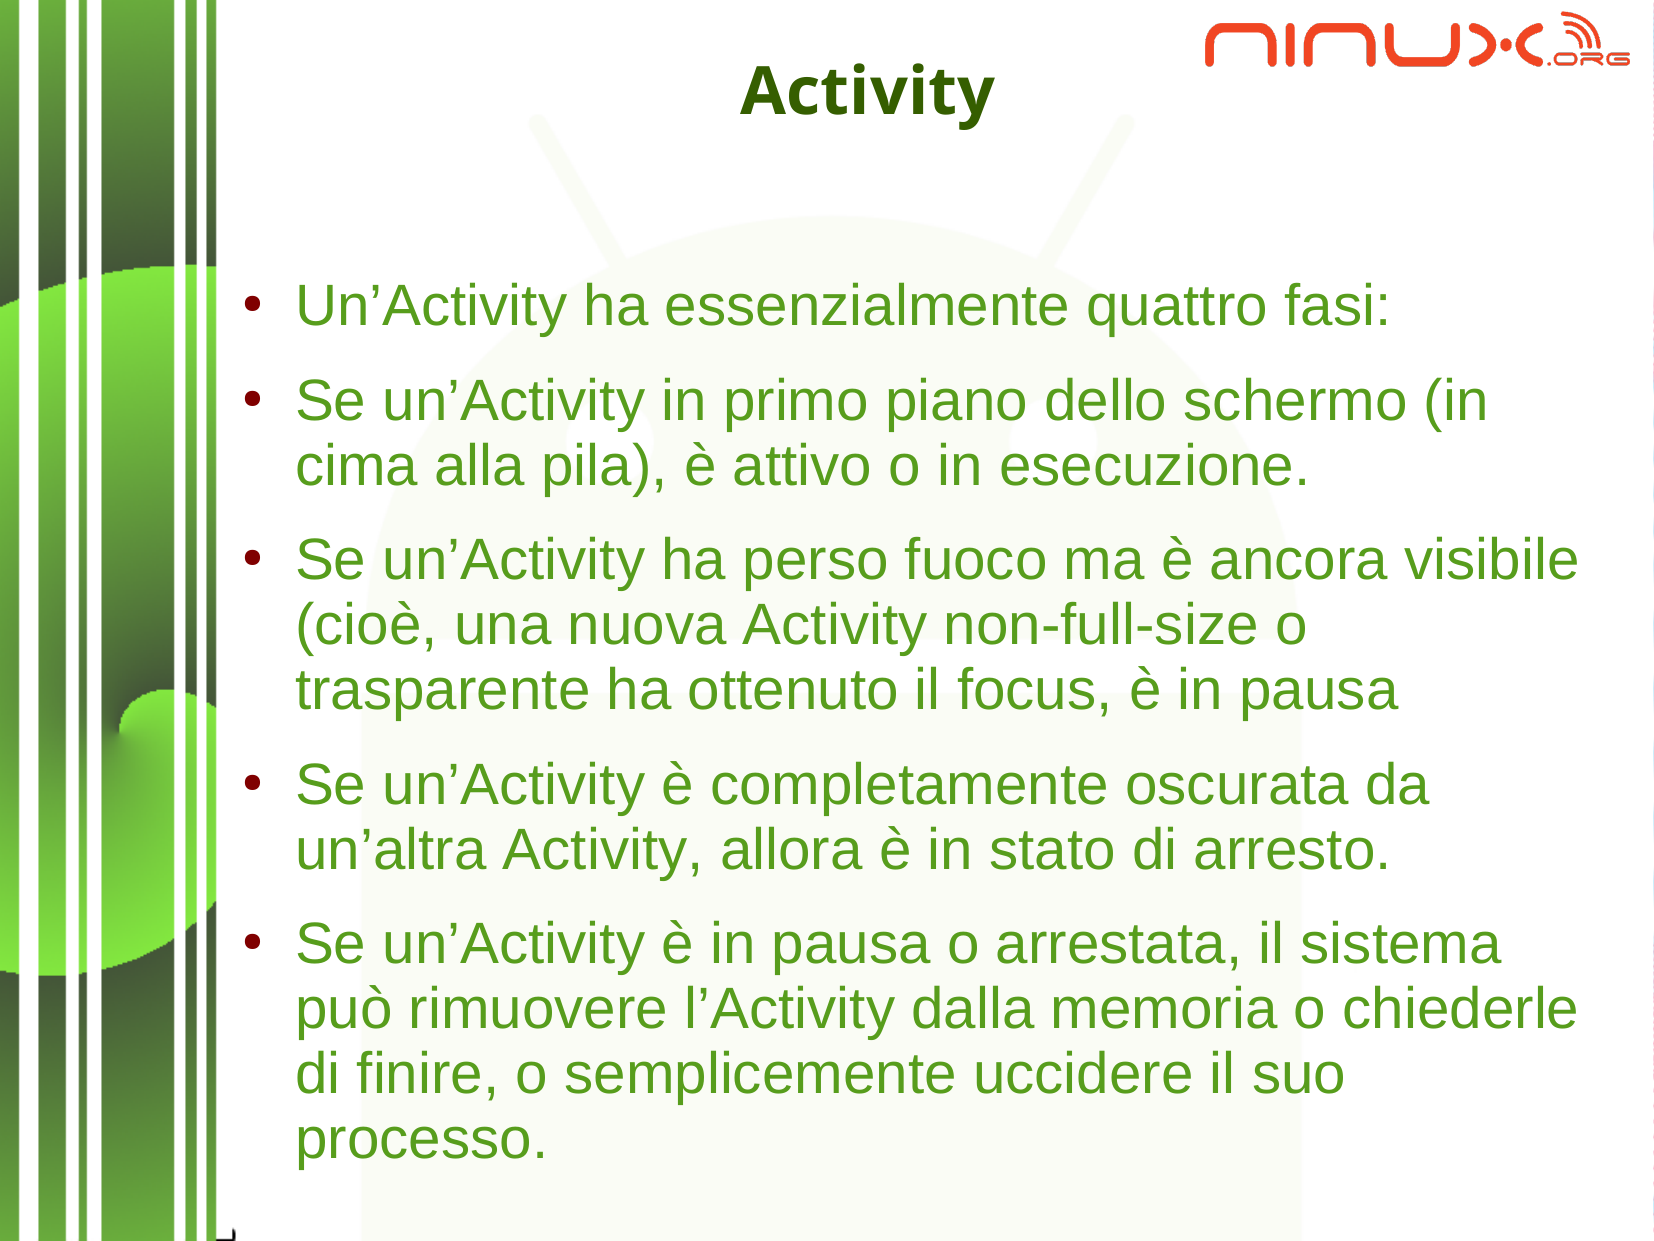

# Activity
Un’Activity ha essenzialmente quattro fasi:
Se un’Activity in primo piano dello schermo (in cima alla pila), è attivo o in esecuzione.
Se un’Activity ha perso fuoco ma è ancora visibile (cioè, una nuova Activity non-full-size o trasparente ha ottenuto il focus, è in pausa
Se un’Activity è completamente oscurata da un’altra Activity, allora è in stato di arresto.
Se un’Activity è in pausa o arrestata, il sistema può rimuovere l’Activity dalla memoria o chiederle di finire, o semplicemente uccidere il suo processo.